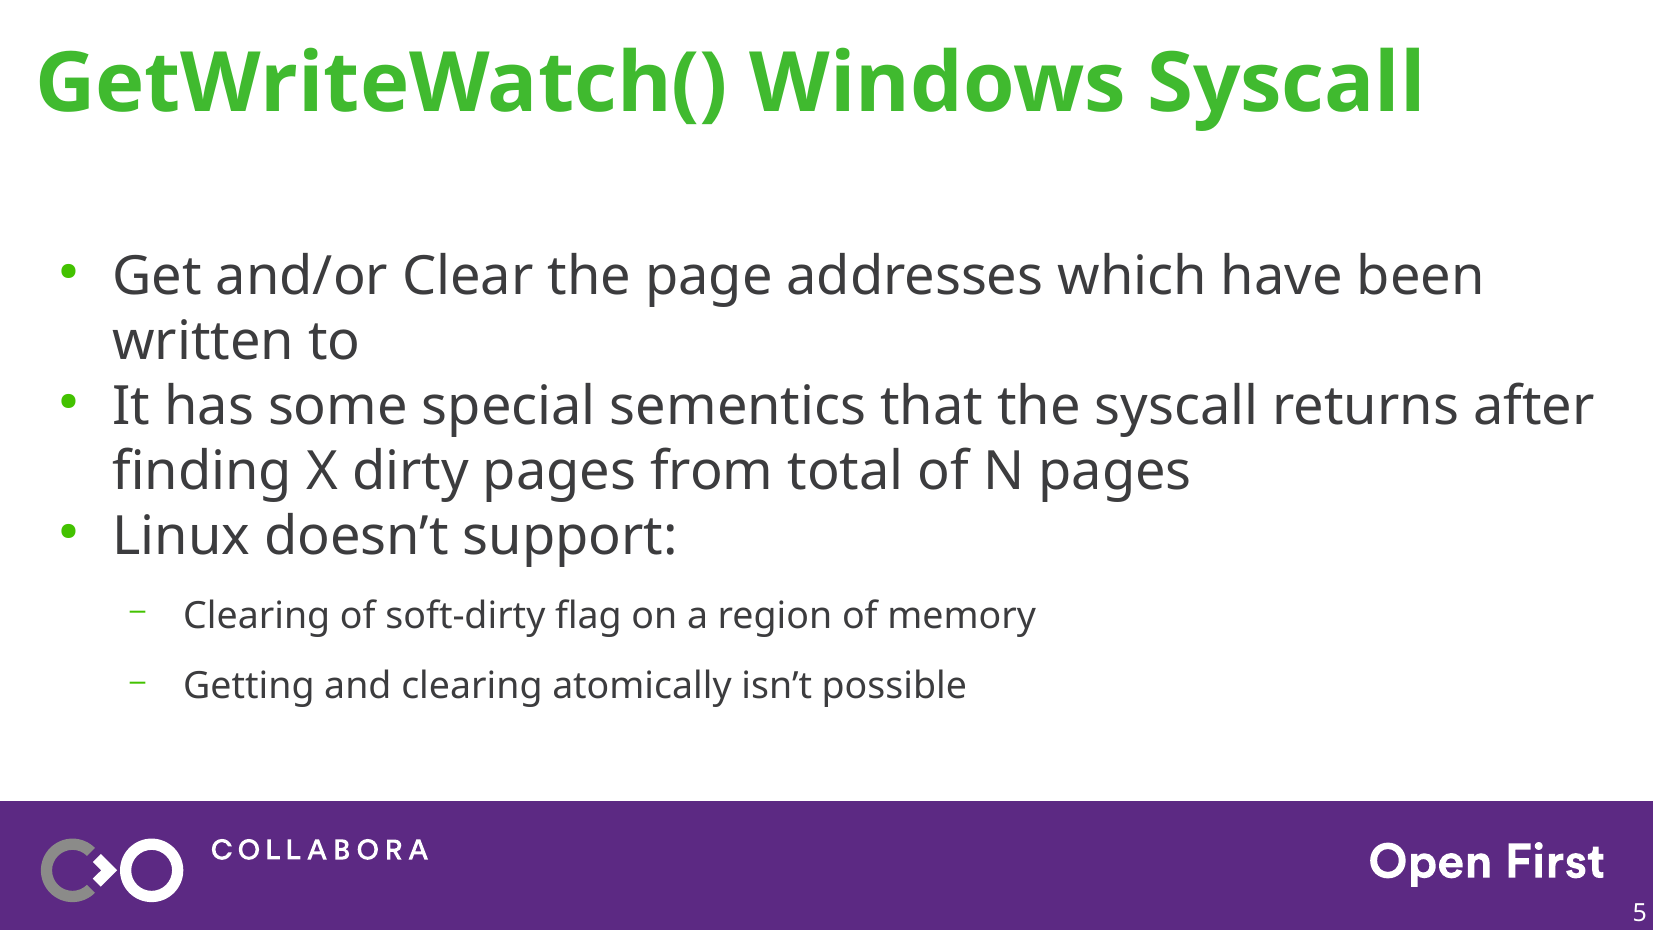

# GetWriteWatch() Windows Syscall
Get and/or Clear the page addresses which have been written to
It has some special sementics that the syscall returns after finding X dirty pages from total of N pages
Linux doesn’t support:
Clearing of soft-dirty flag on a region of memory
Getting and clearing atomically isn’t possible